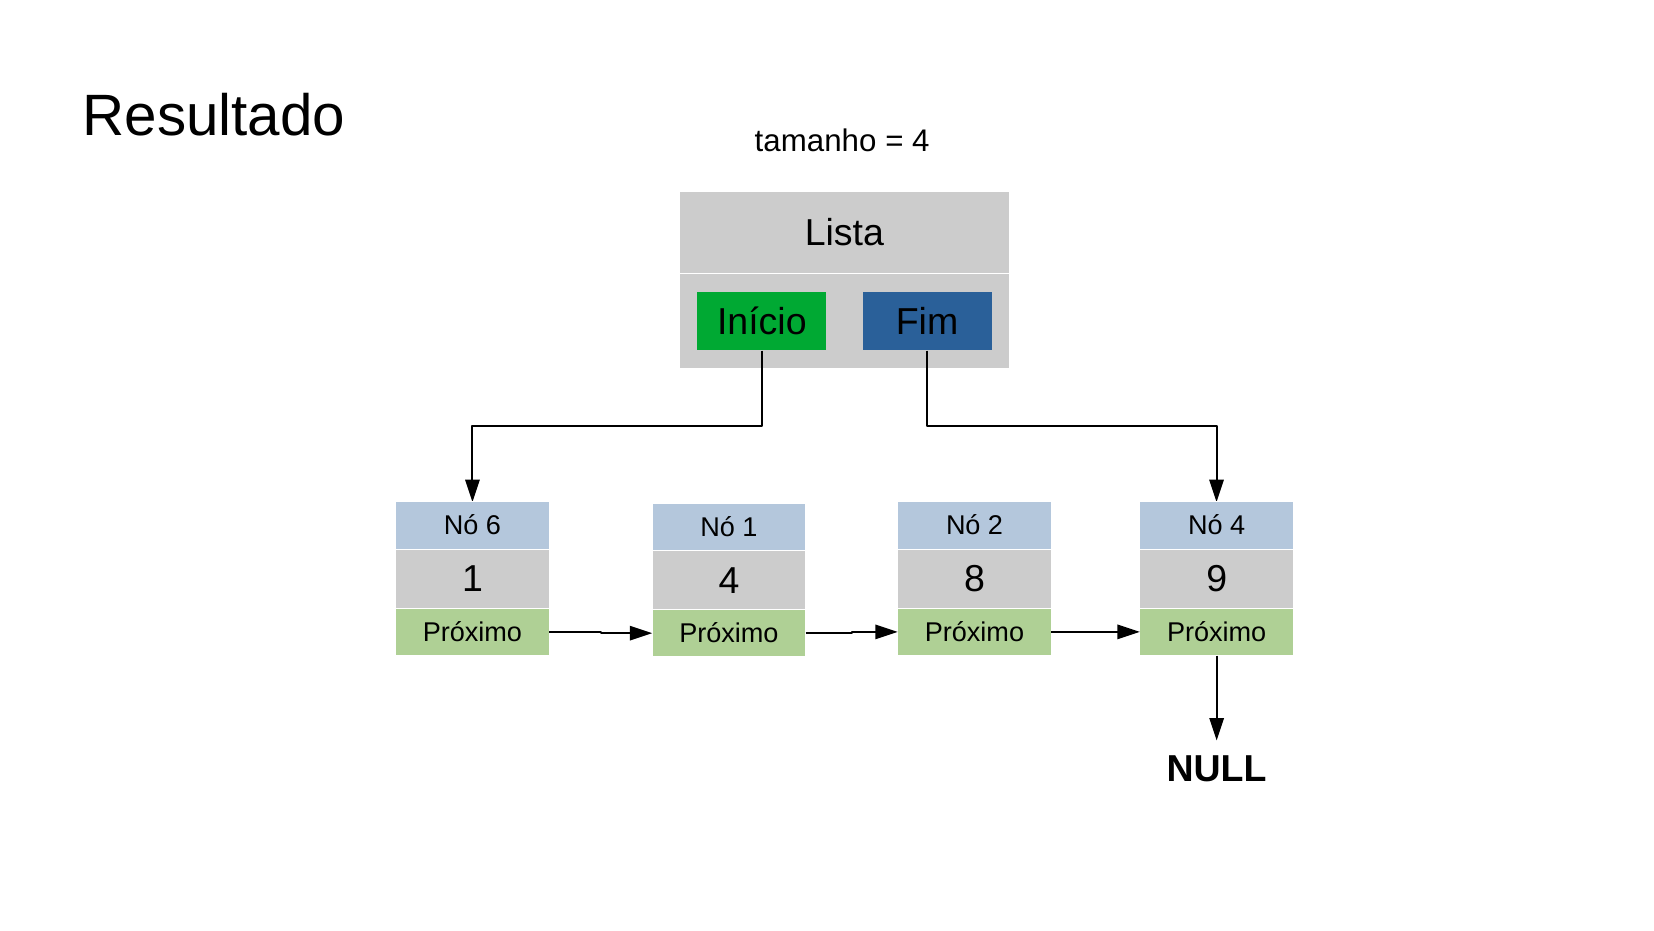

# Resultado
tamanho = 4
Lista
Início
Fim
1
Nó 6
8
Nó 2
9
Nó 4
4
Nó 1
Próximo
Próximo
Próximo
Próximo
NULL